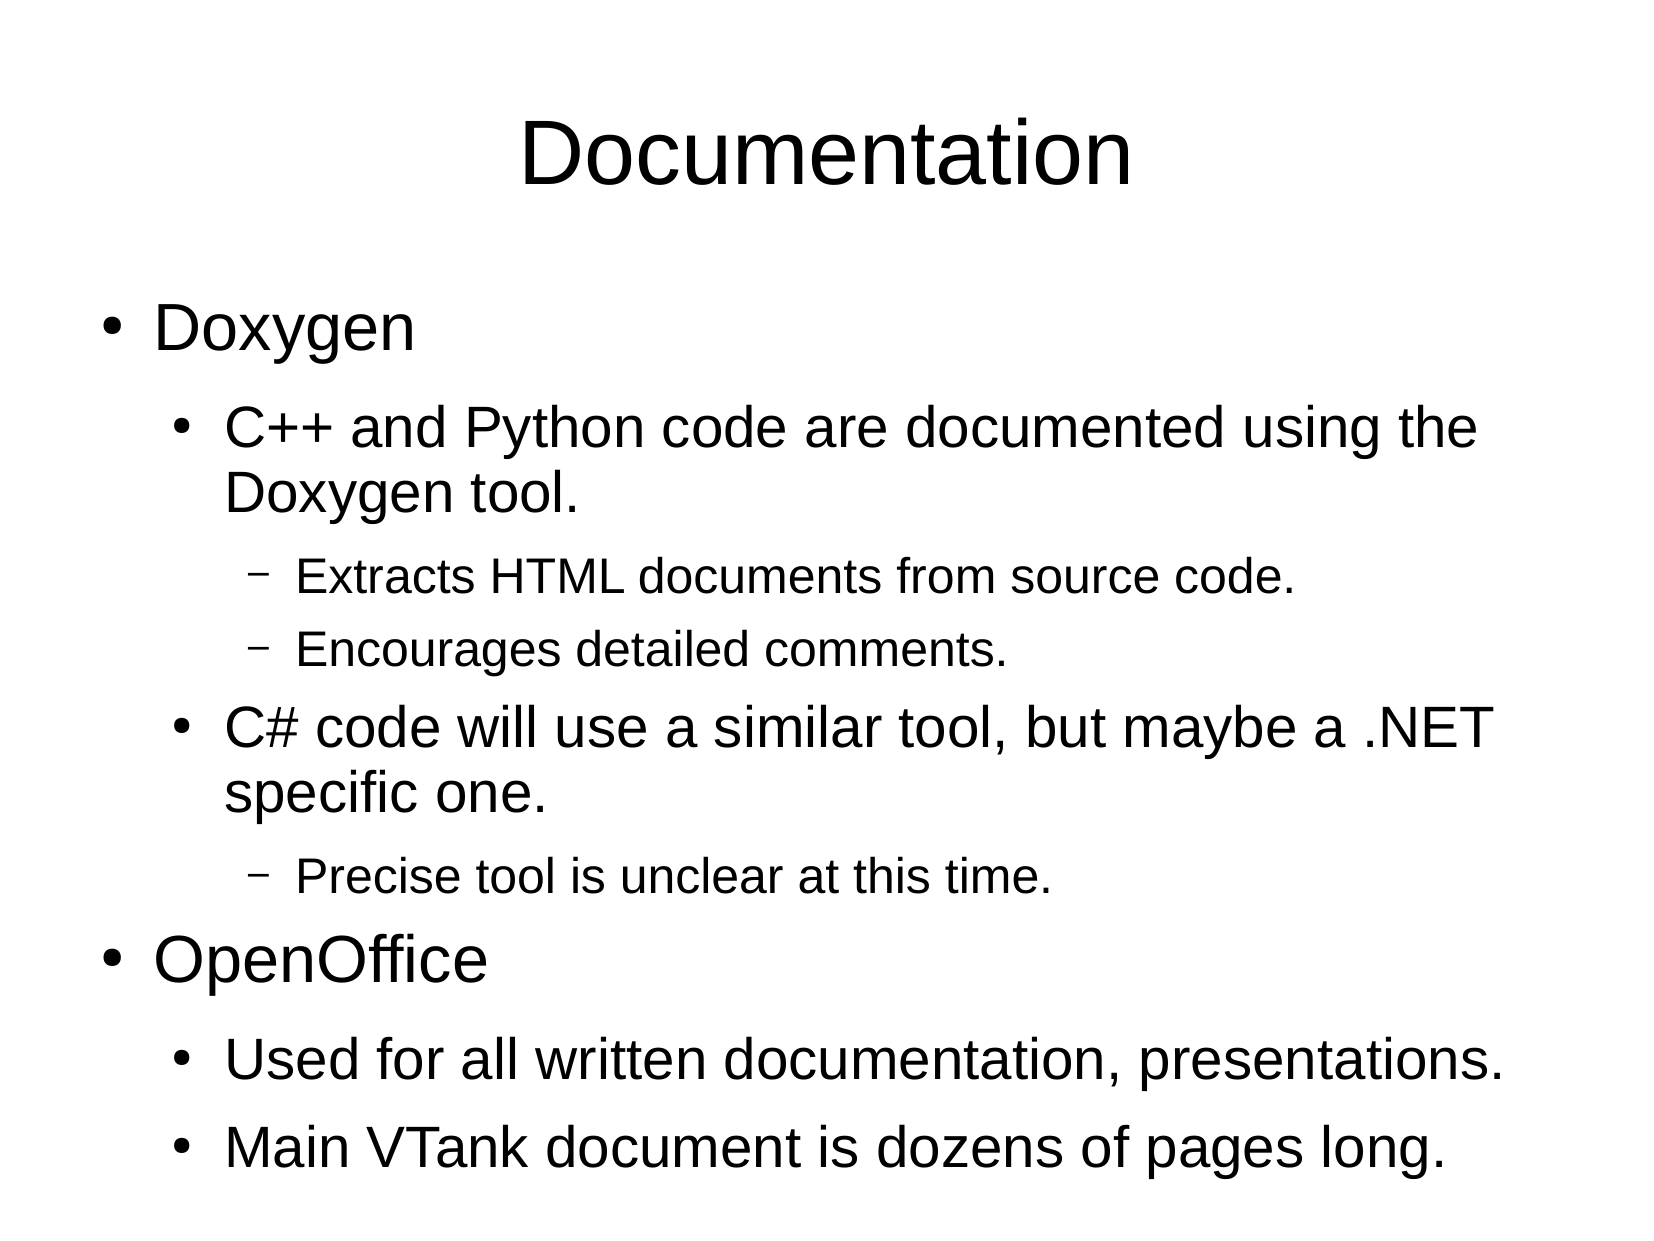

# Documentation
Doxygen
C++ and Python code are documented using the Doxygen tool.
Extracts HTML documents from source code.
Encourages detailed comments.
C# code will use a similar tool, but maybe a .NET specific one.
Precise tool is unclear at this time.
OpenOffice
Used for all written documentation, presentations.
Main VTank document is dozens of pages long.